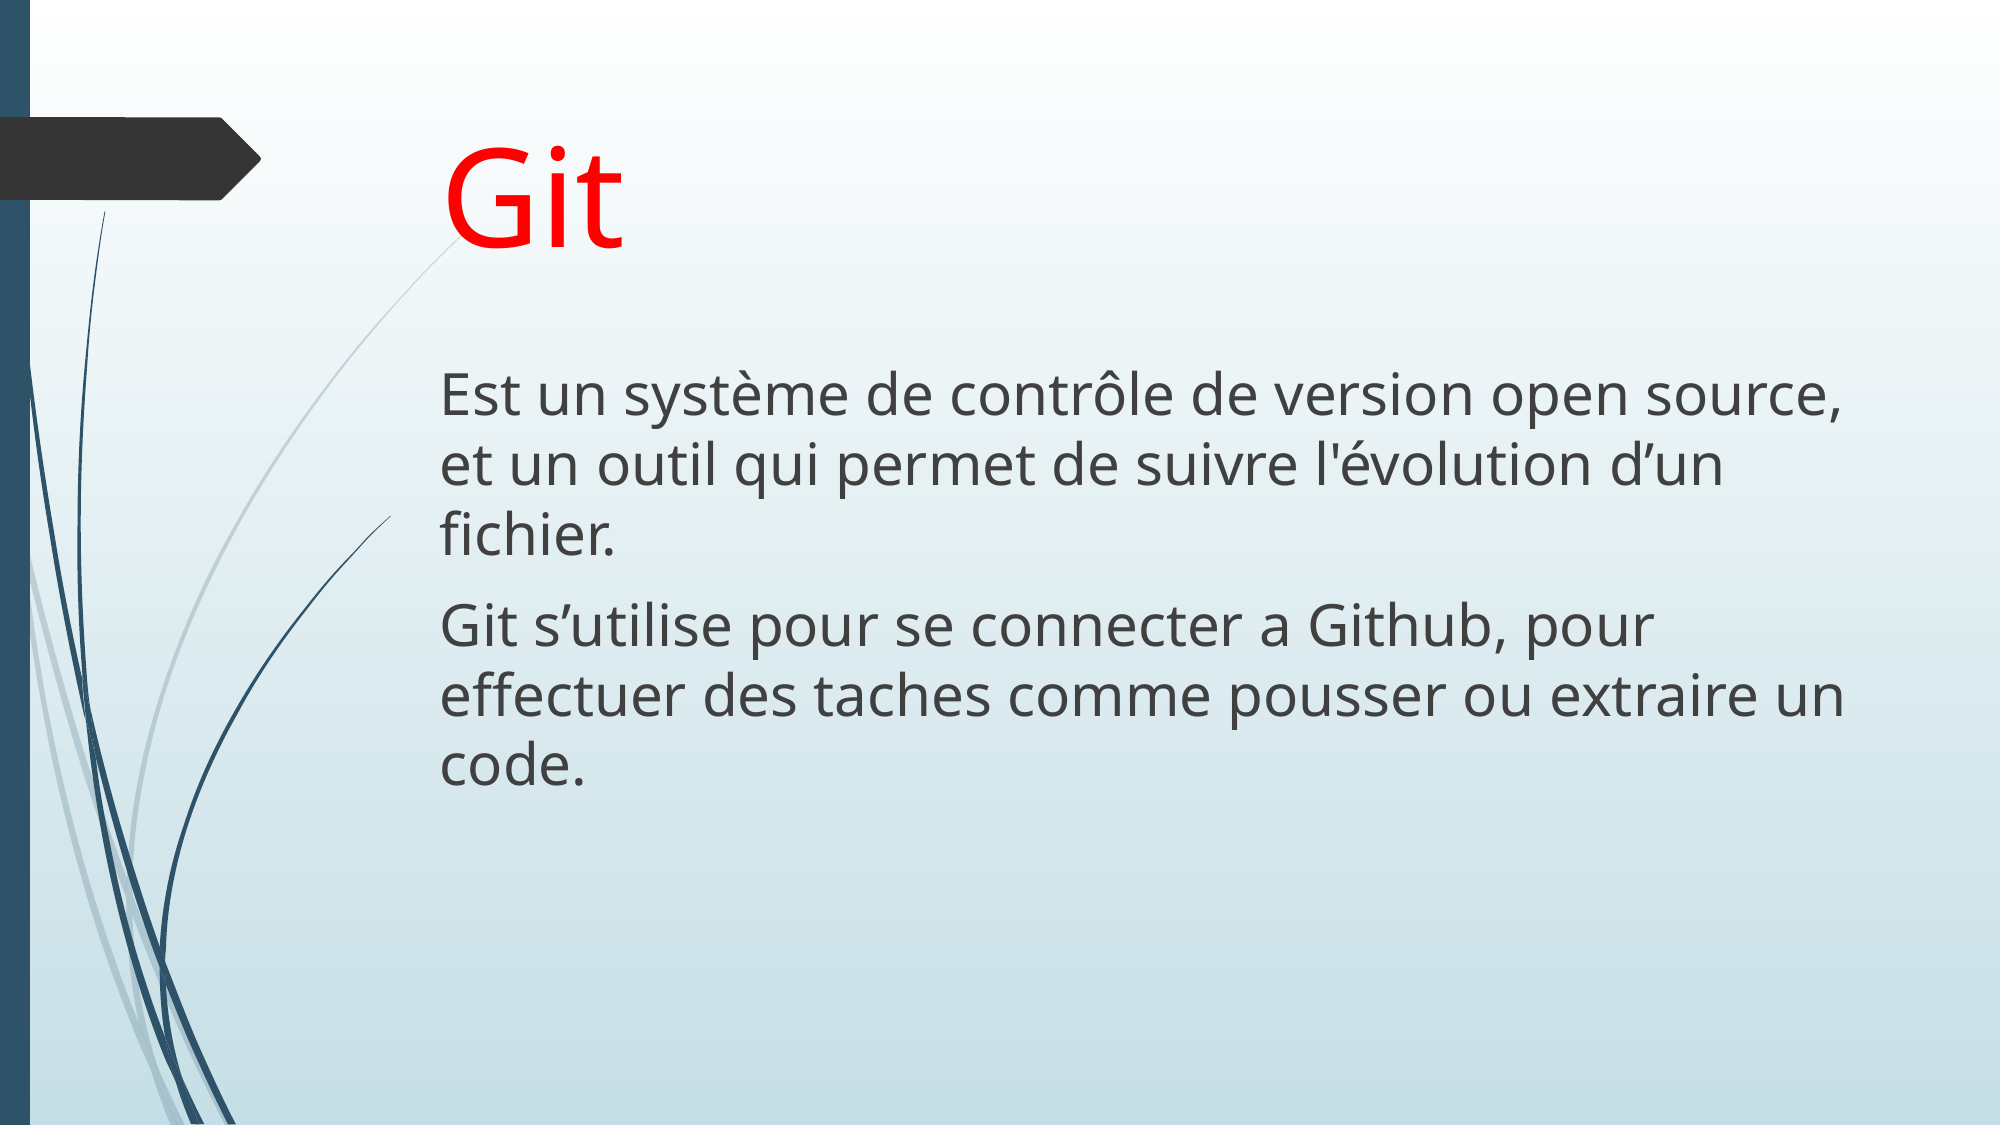

# Git
Est un système de contrôle de version open source, et un outil qui permet de suivre l'évolution d’un fichier.
Git s’utilise pour se connecter a Github, pour effectuer des taches comme pousser ou extraire un code.